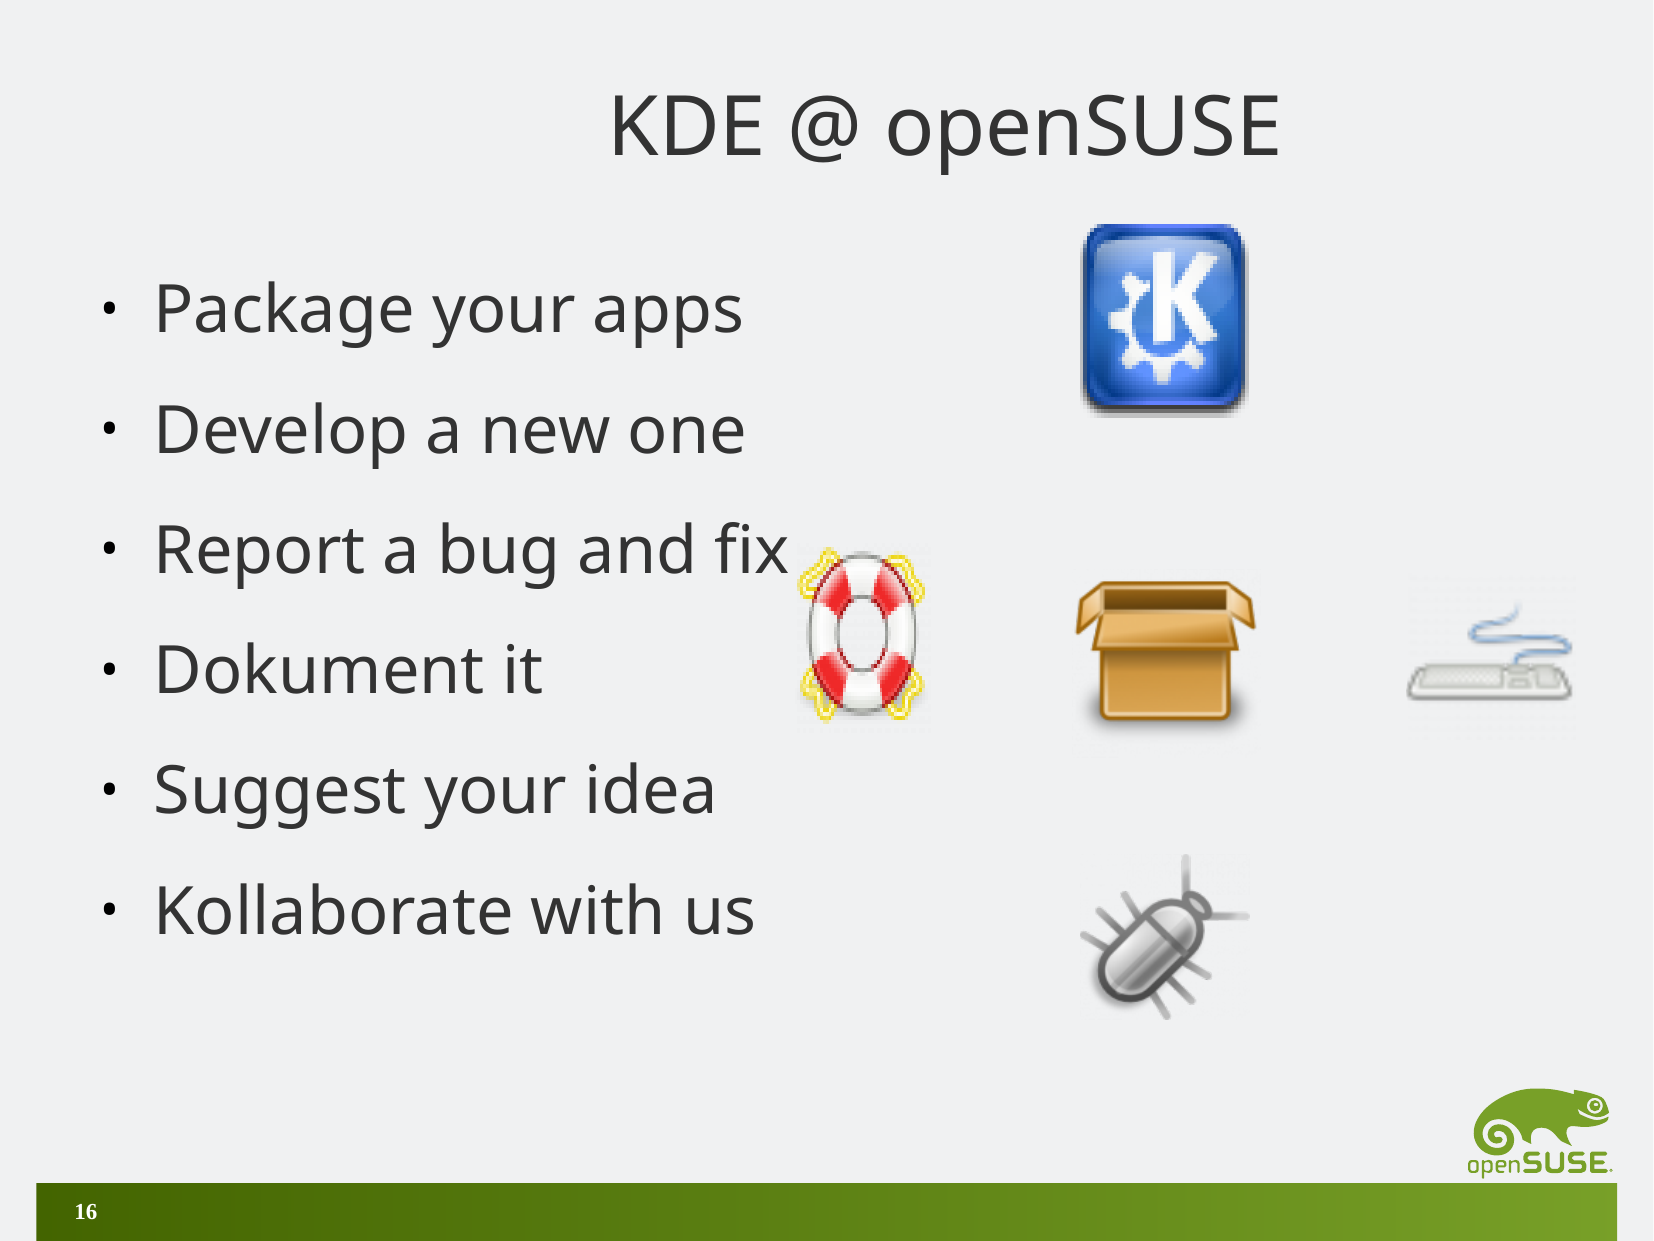

# KDE @ openSUSE
Package your apps
Develop a new one
Report a bug and fix
Dokument it
Suggest your idea
Kollaborate with us
16